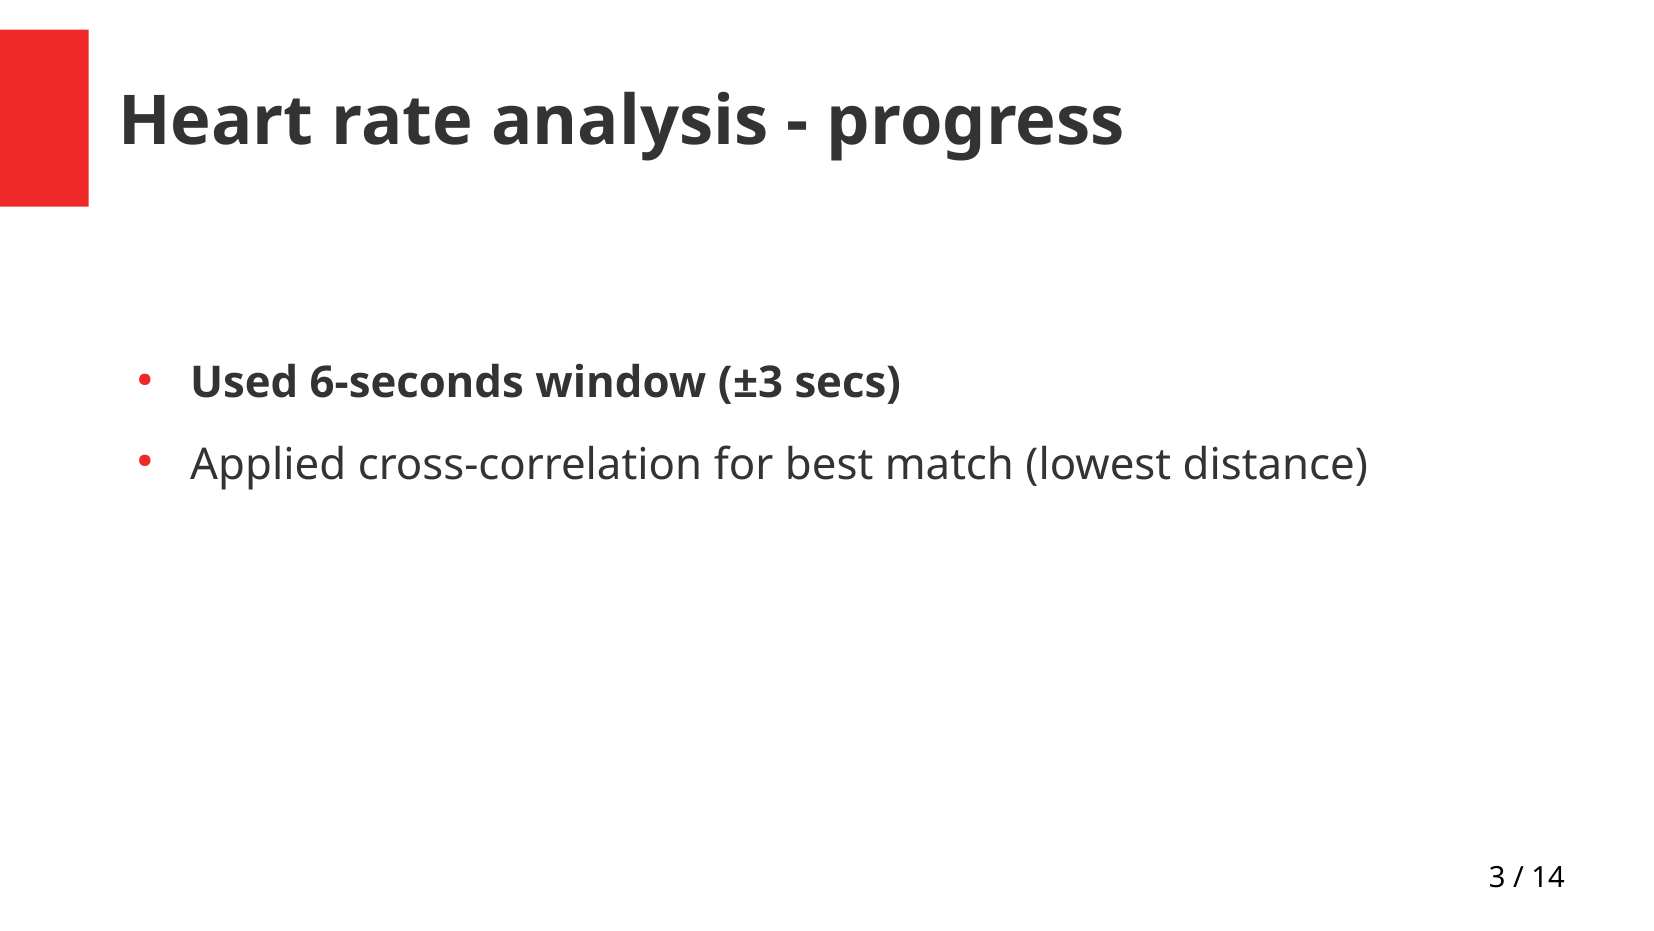

# Heart rate analysis - progress
Used 6-seconds window (±3 secs)
Applied cross-correlation for best match (lowest distance)
3